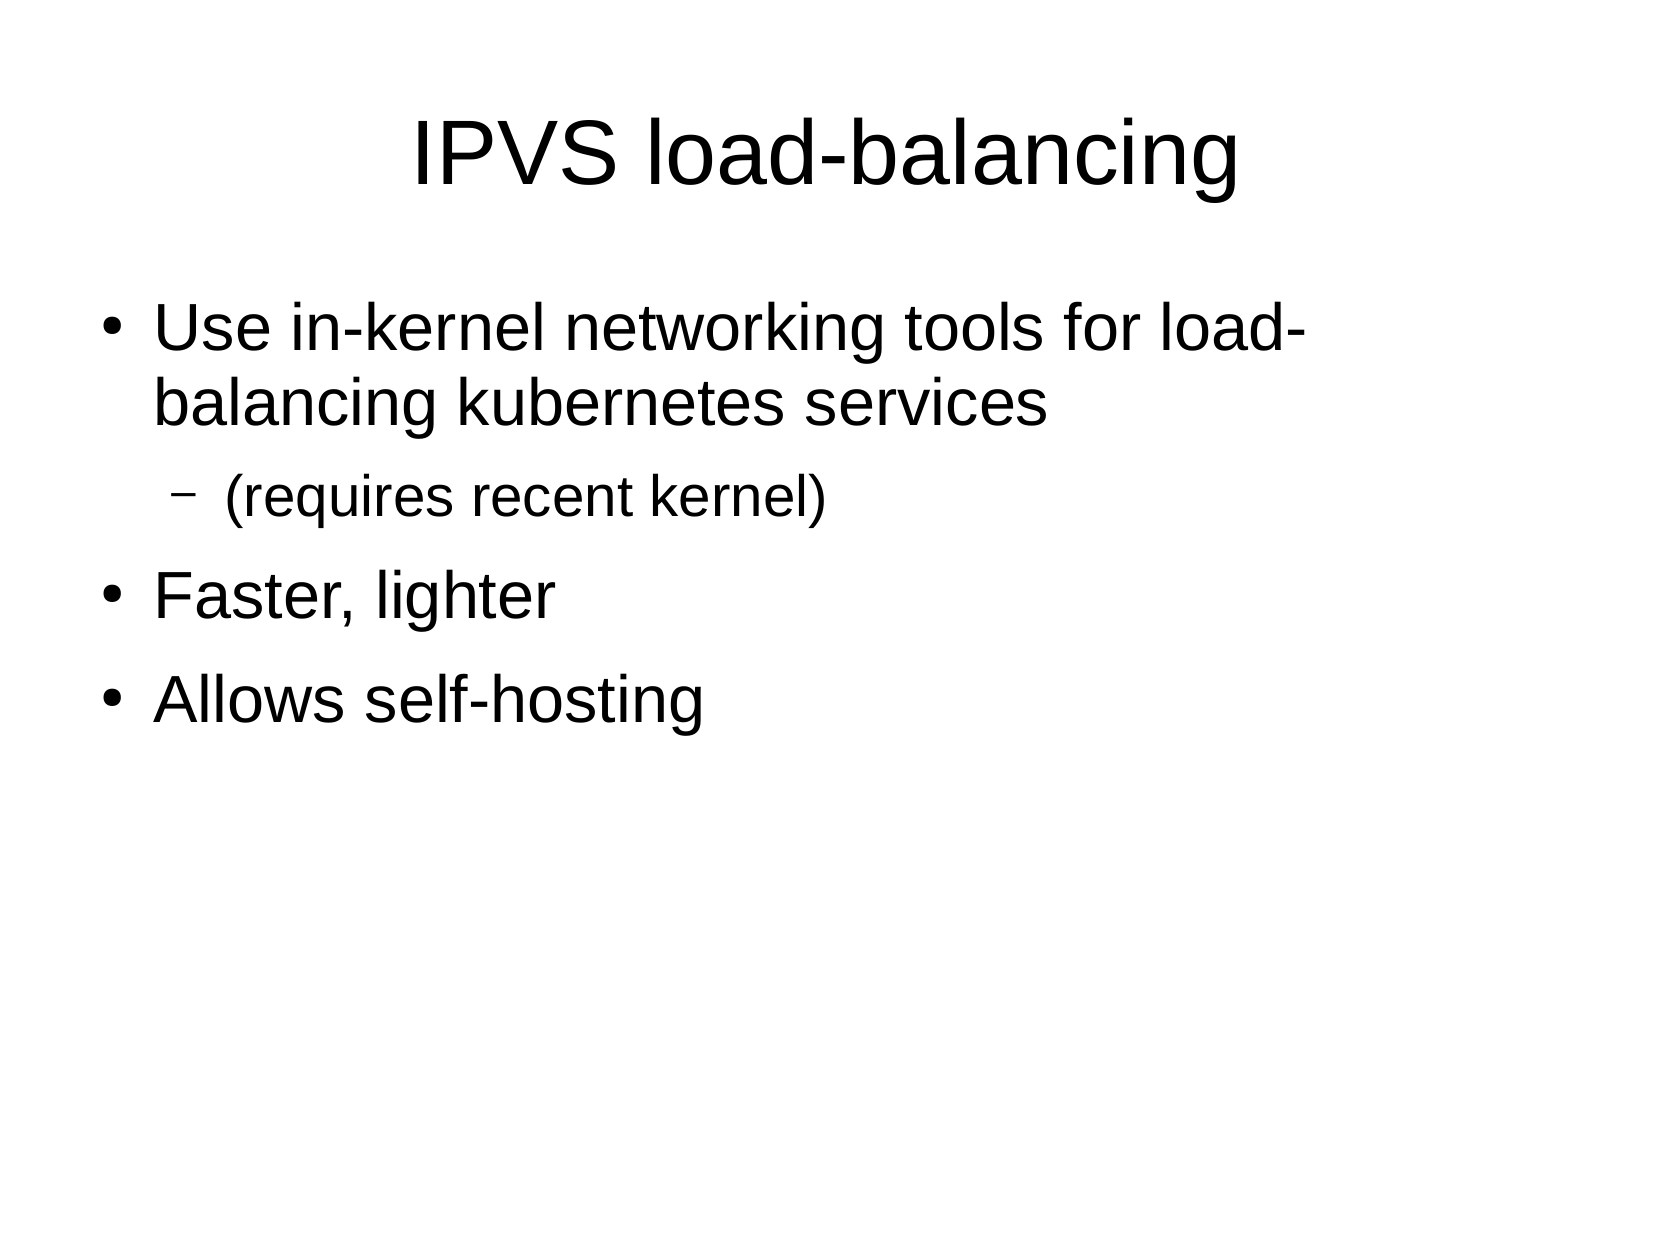

# IPVS load-balancing
Use in-kernel networking tools for load-balancing kubernetes services
(requires recent kernel)
Faster, lighter
Allows self-hosting